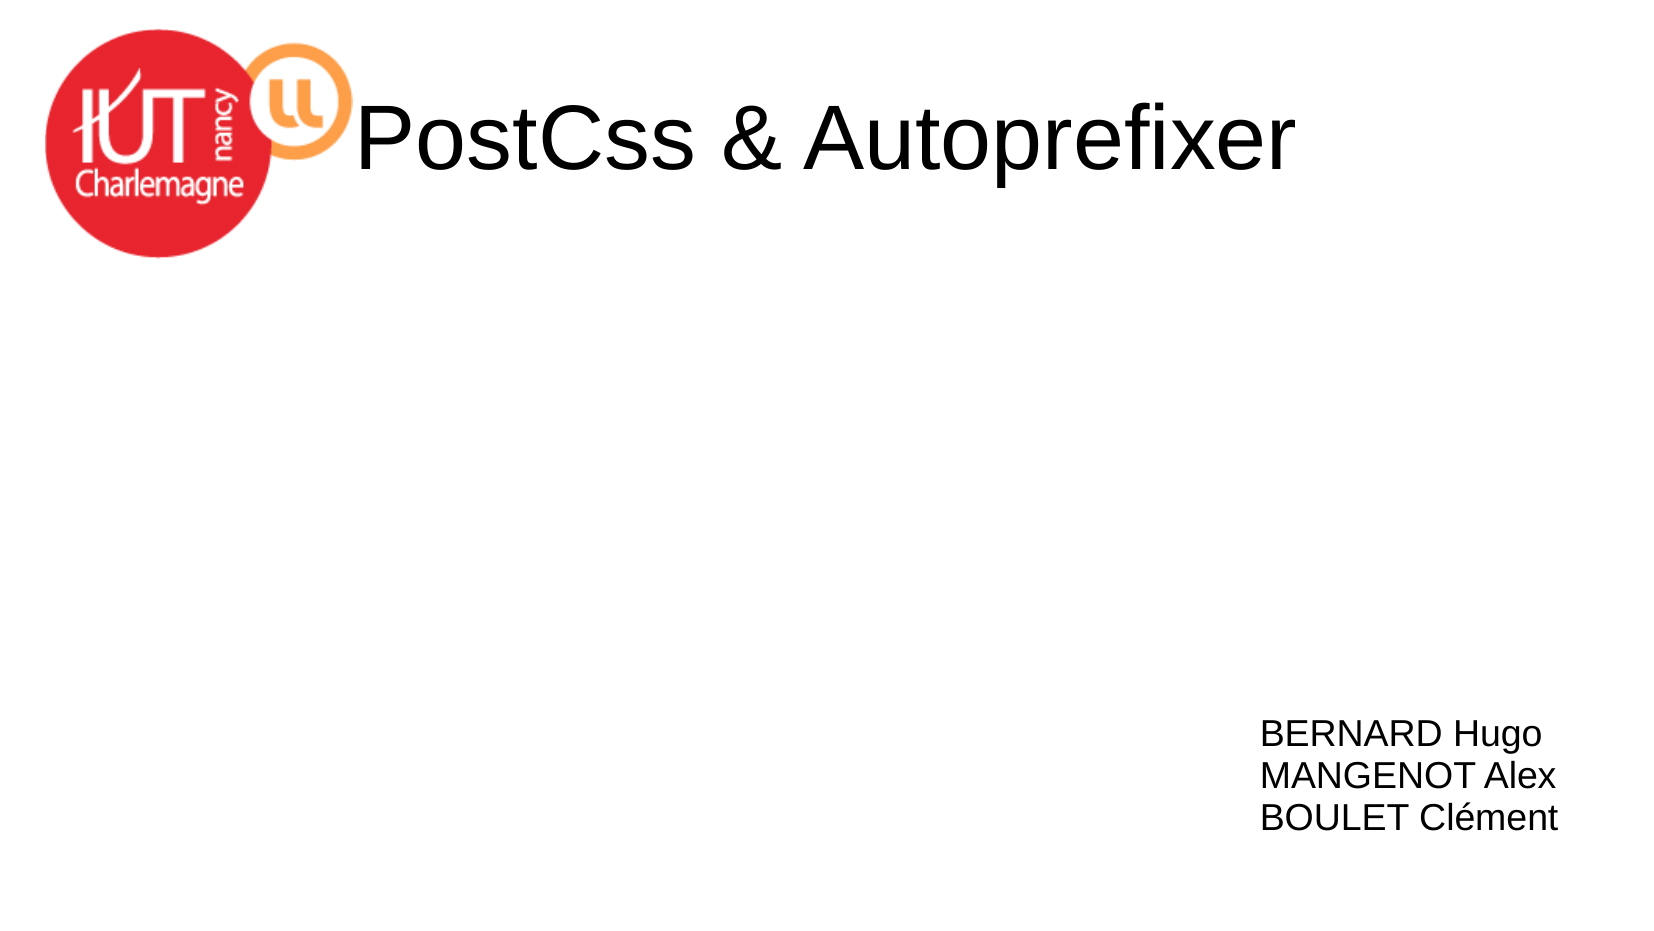

# PostCss & Autoprefixer
BERNARD Hugo
MANGENOT Alex
BOULET Clément